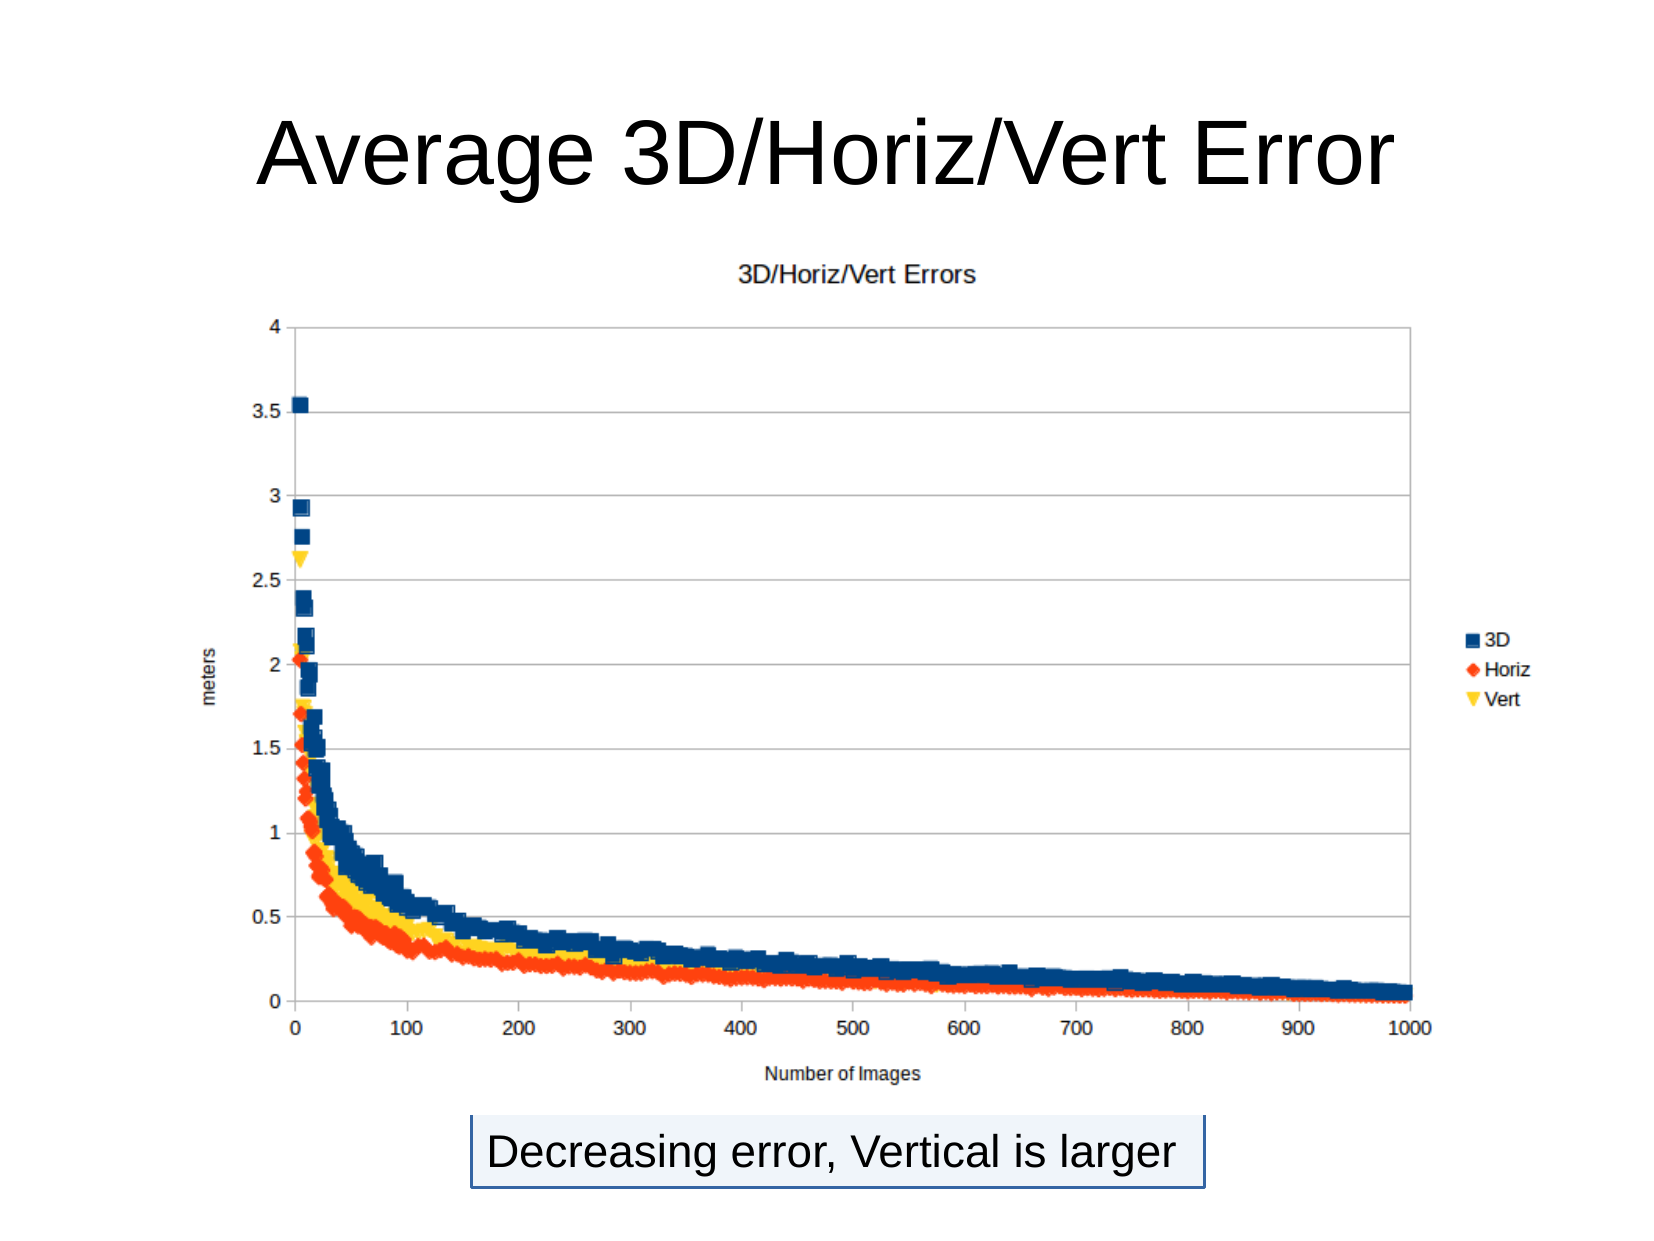

# Average 3D/Horiz/Vert Error
Decreasing error, Vertical is larger